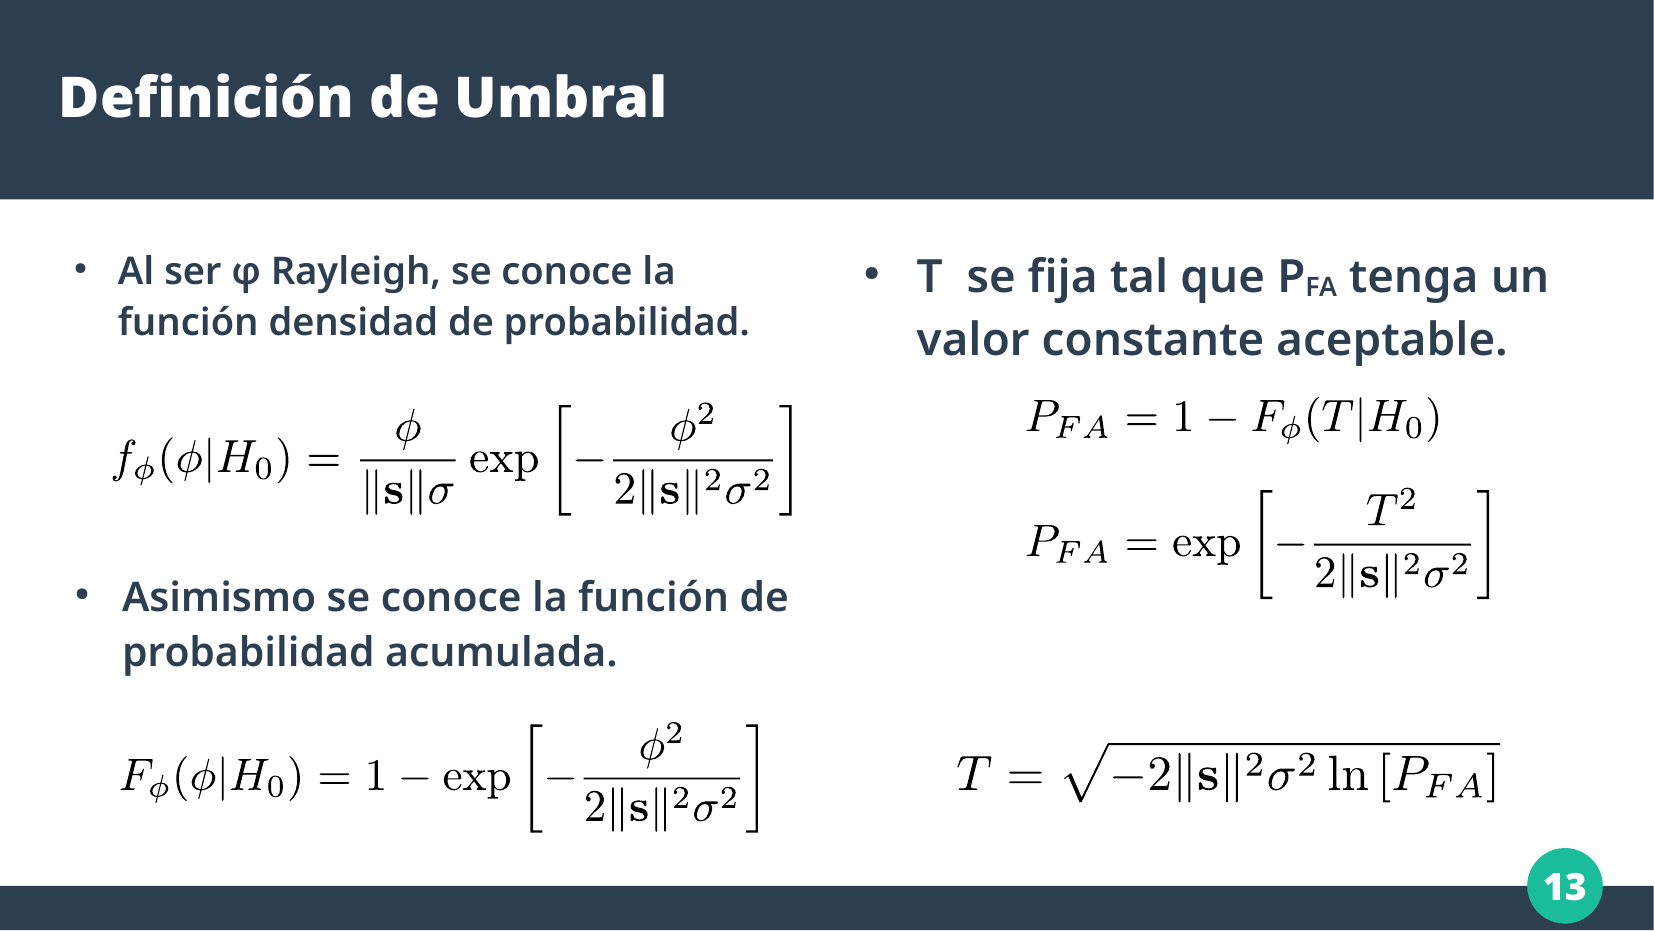

Definición de Umbral
# Al ser φ Rayleigh, se conoce la función densidad de probabilidad.
T se fija tal que PFA tenga un valor constante aceptable.
Asimismo se conoce la función de probabilidad acumulada.